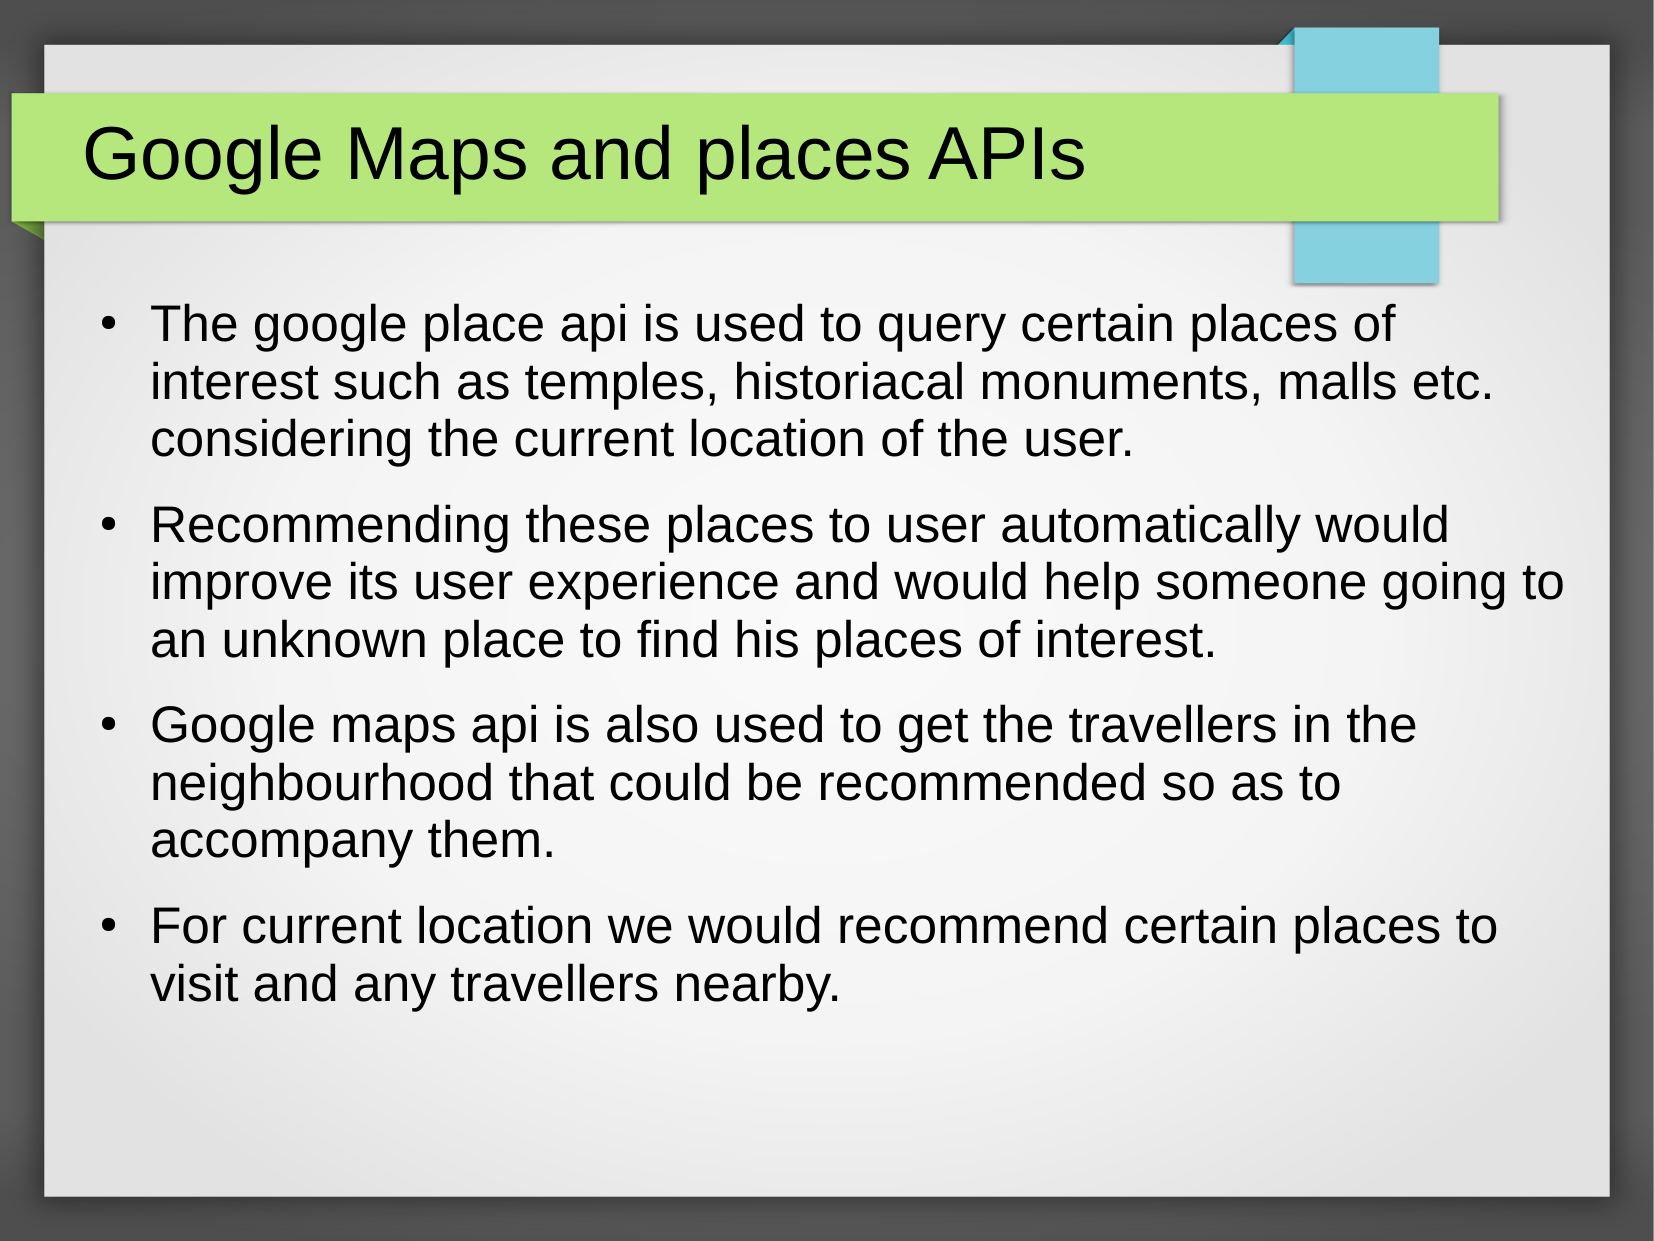

# Google Maps and places APIs
The google place api is used to query certain places of interest such as temples, historiacal monuments, malls etc. considering the current location of the user.
Recommending these places to user automatically would improve its user experience and would help someone going to an unknown place to find his places of interest.
Google maps api is also used to get the travellers in the neighbourhood that could be recommended so as to accompany them.
For current location we would recommend certain places to visit and any travellers nearby.